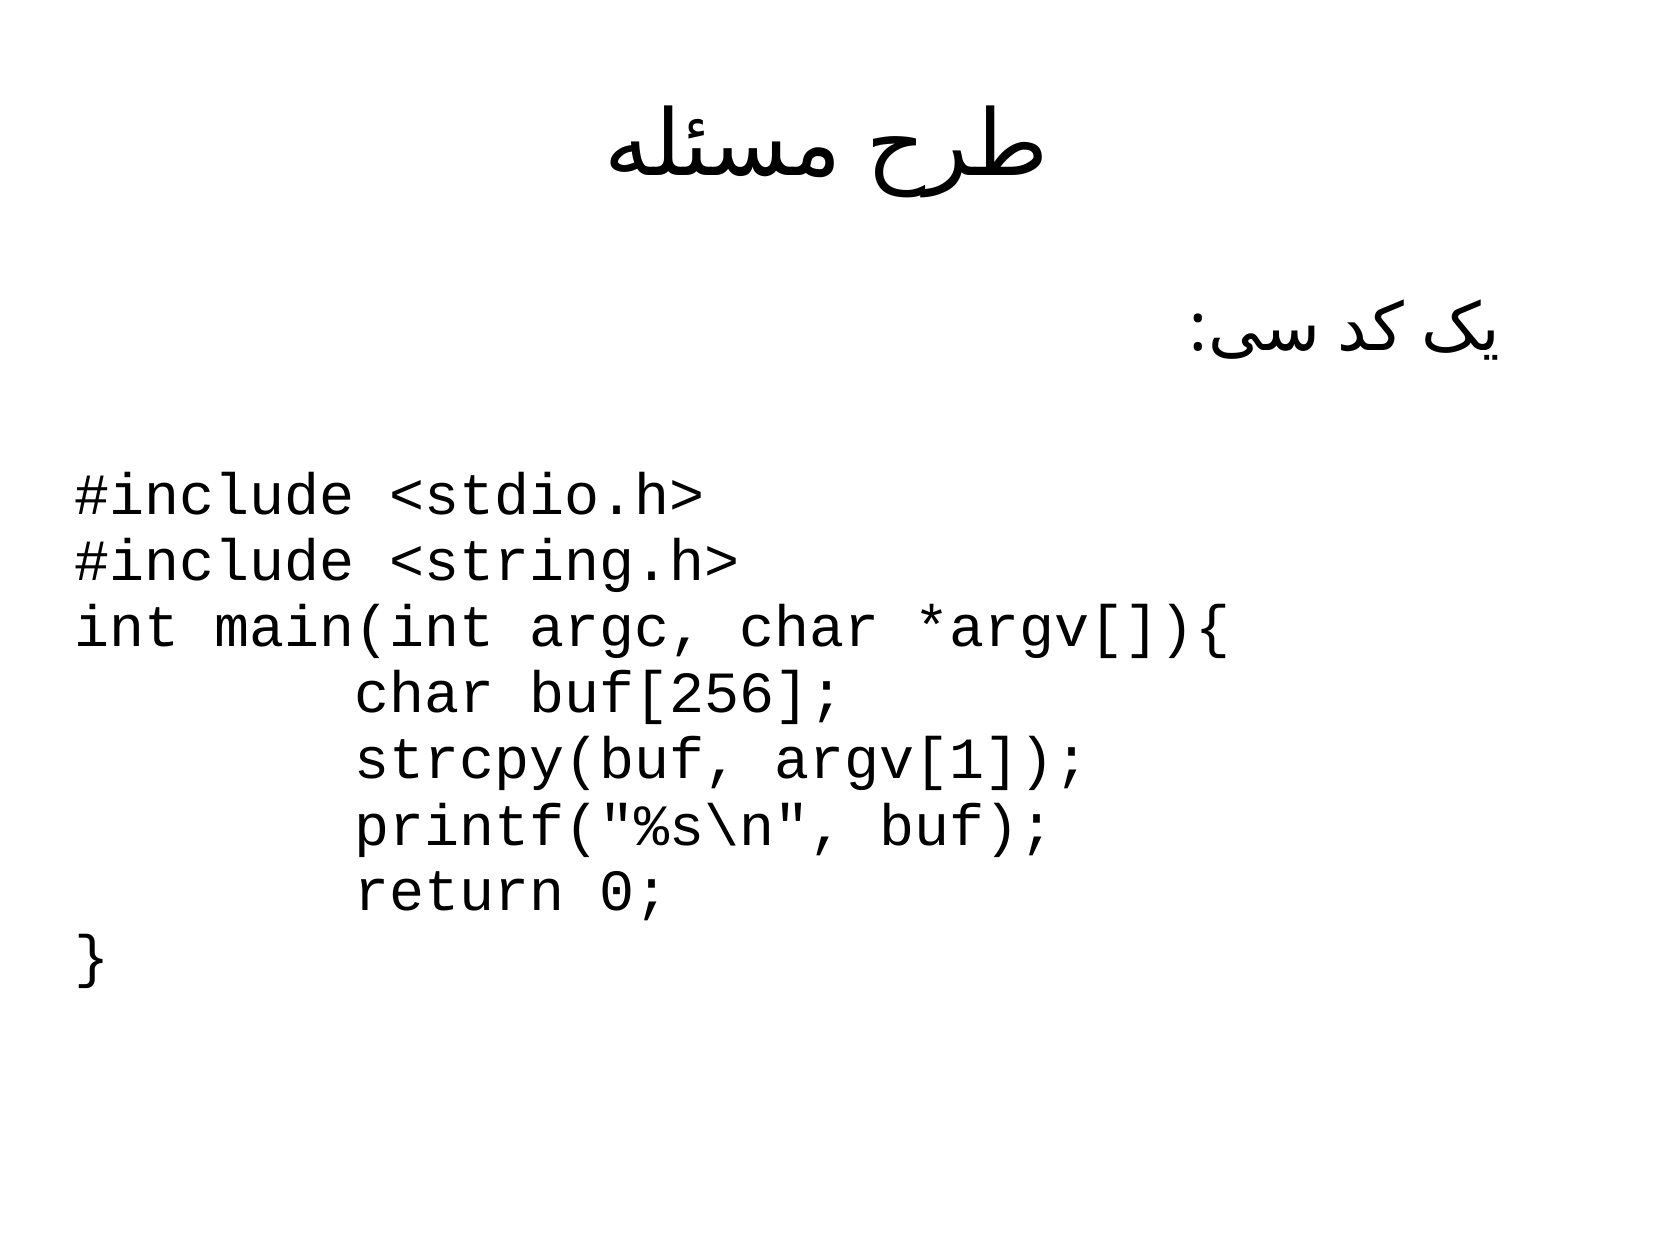

# طرح مسئله
یک کد سی:
#include <stdio.h>
#include <string.h>
int main(int argc, char *argv[]){
 char buf[256];
 strcpy(buf, argv[1]);
 printf("%s\n", buf);
 return 0;
}